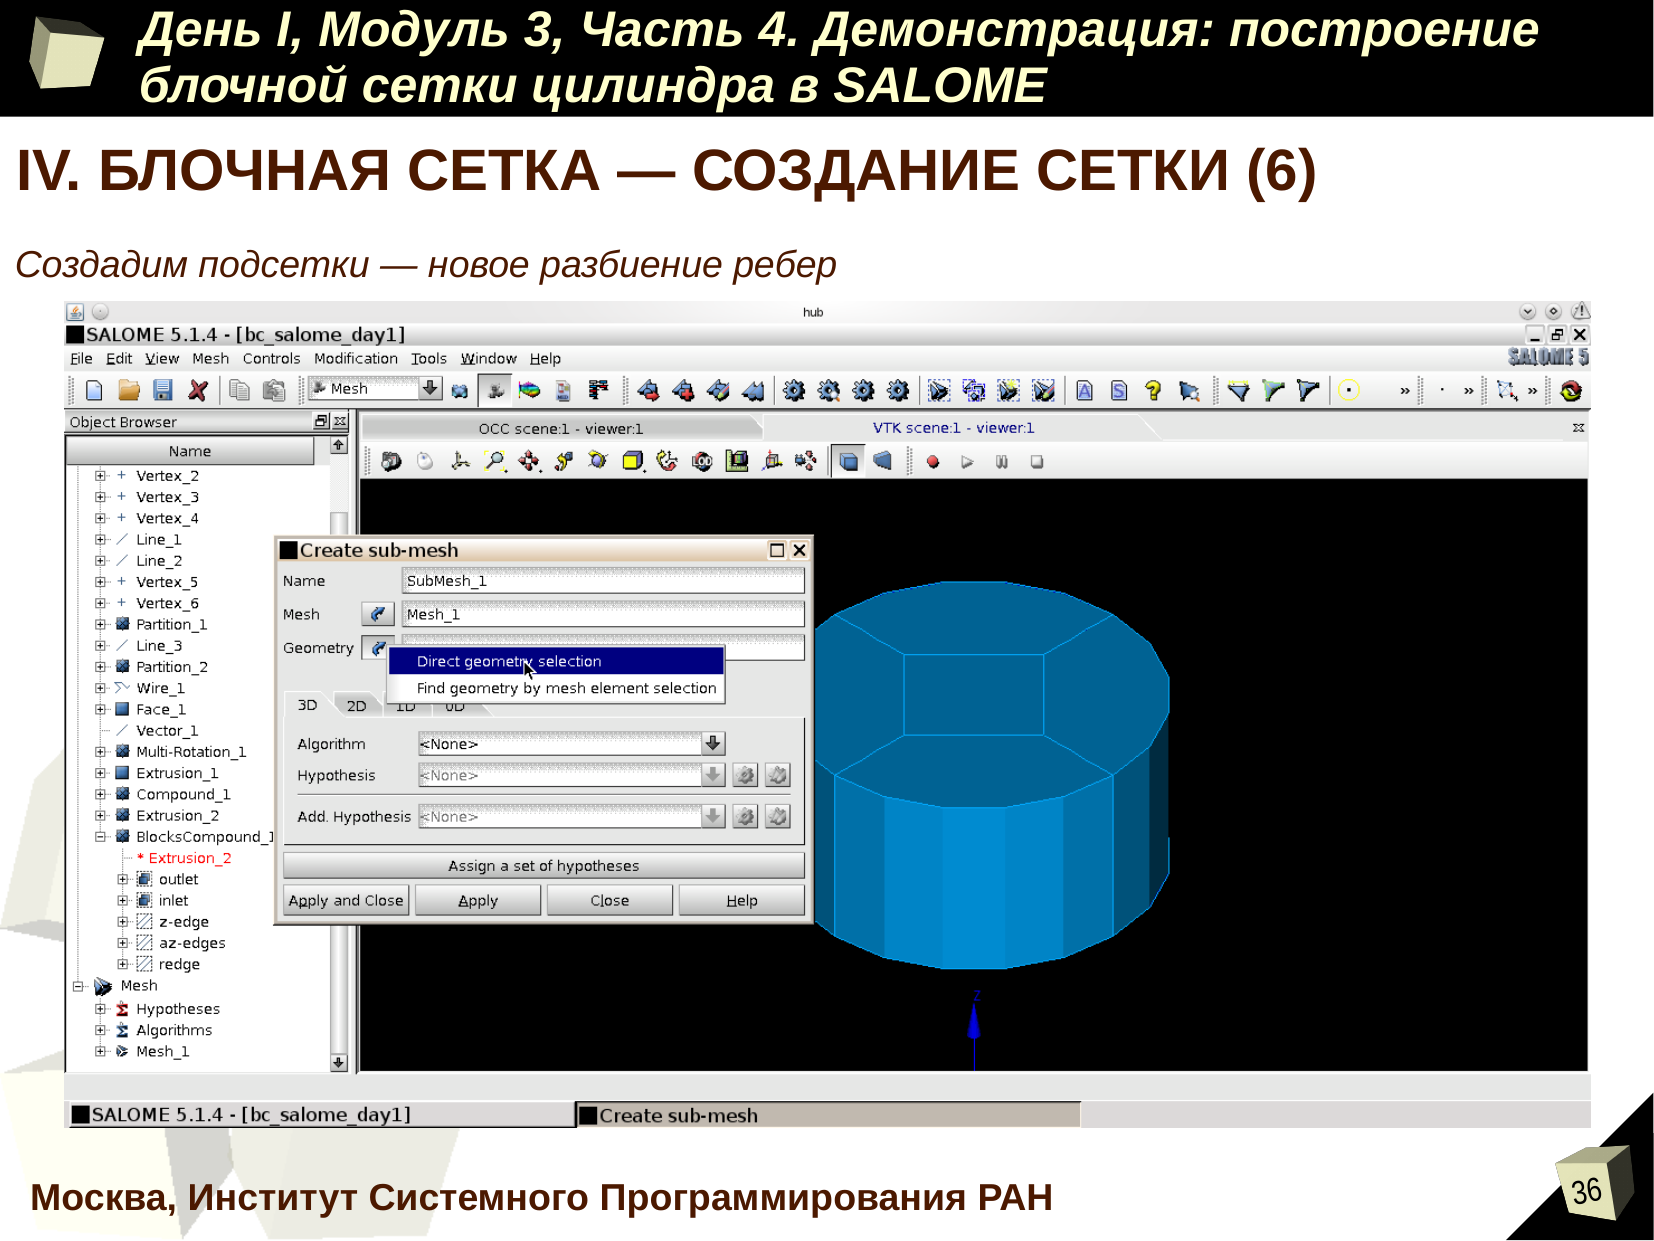

IV. БЛОЧНАЯ СЕТКА — СОЗДАНИЕ СЕТКИ (6)
Создадим подсетки — новое разбиение ребер